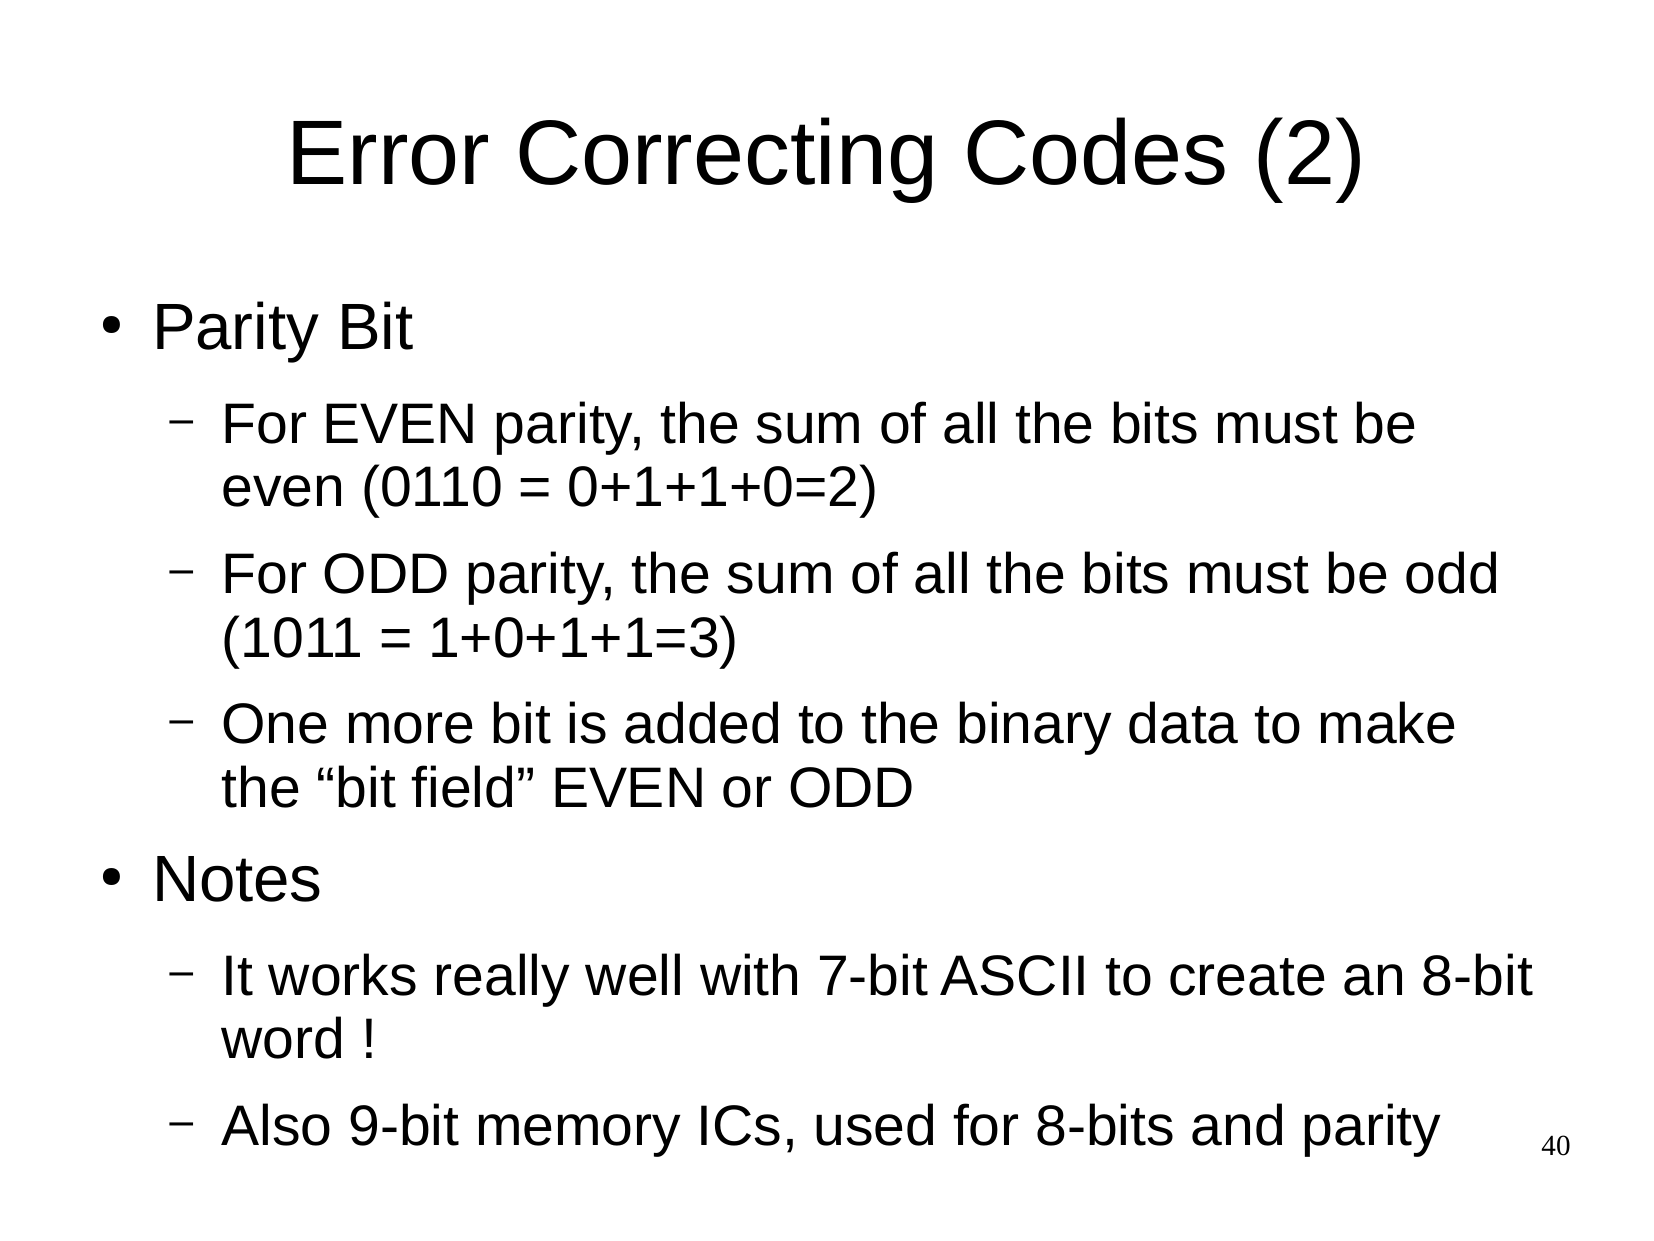

# Error Correcting Codes (2)
Parity Bit
For EVEN parity, the sum of all the bits must be even (0110 = 0+1+1+0=2)
For ODD parity, the sum of all the bits must be odd (1011 = 1+0+1+1=3)
One more bit is added to the binary data to make the “bit field” EVEN or ODD
Notes
It works really well with 7-bit ASCII to create an 8-bit word !
Also 9-bit memory ICs, used for 8-bits and parity
40